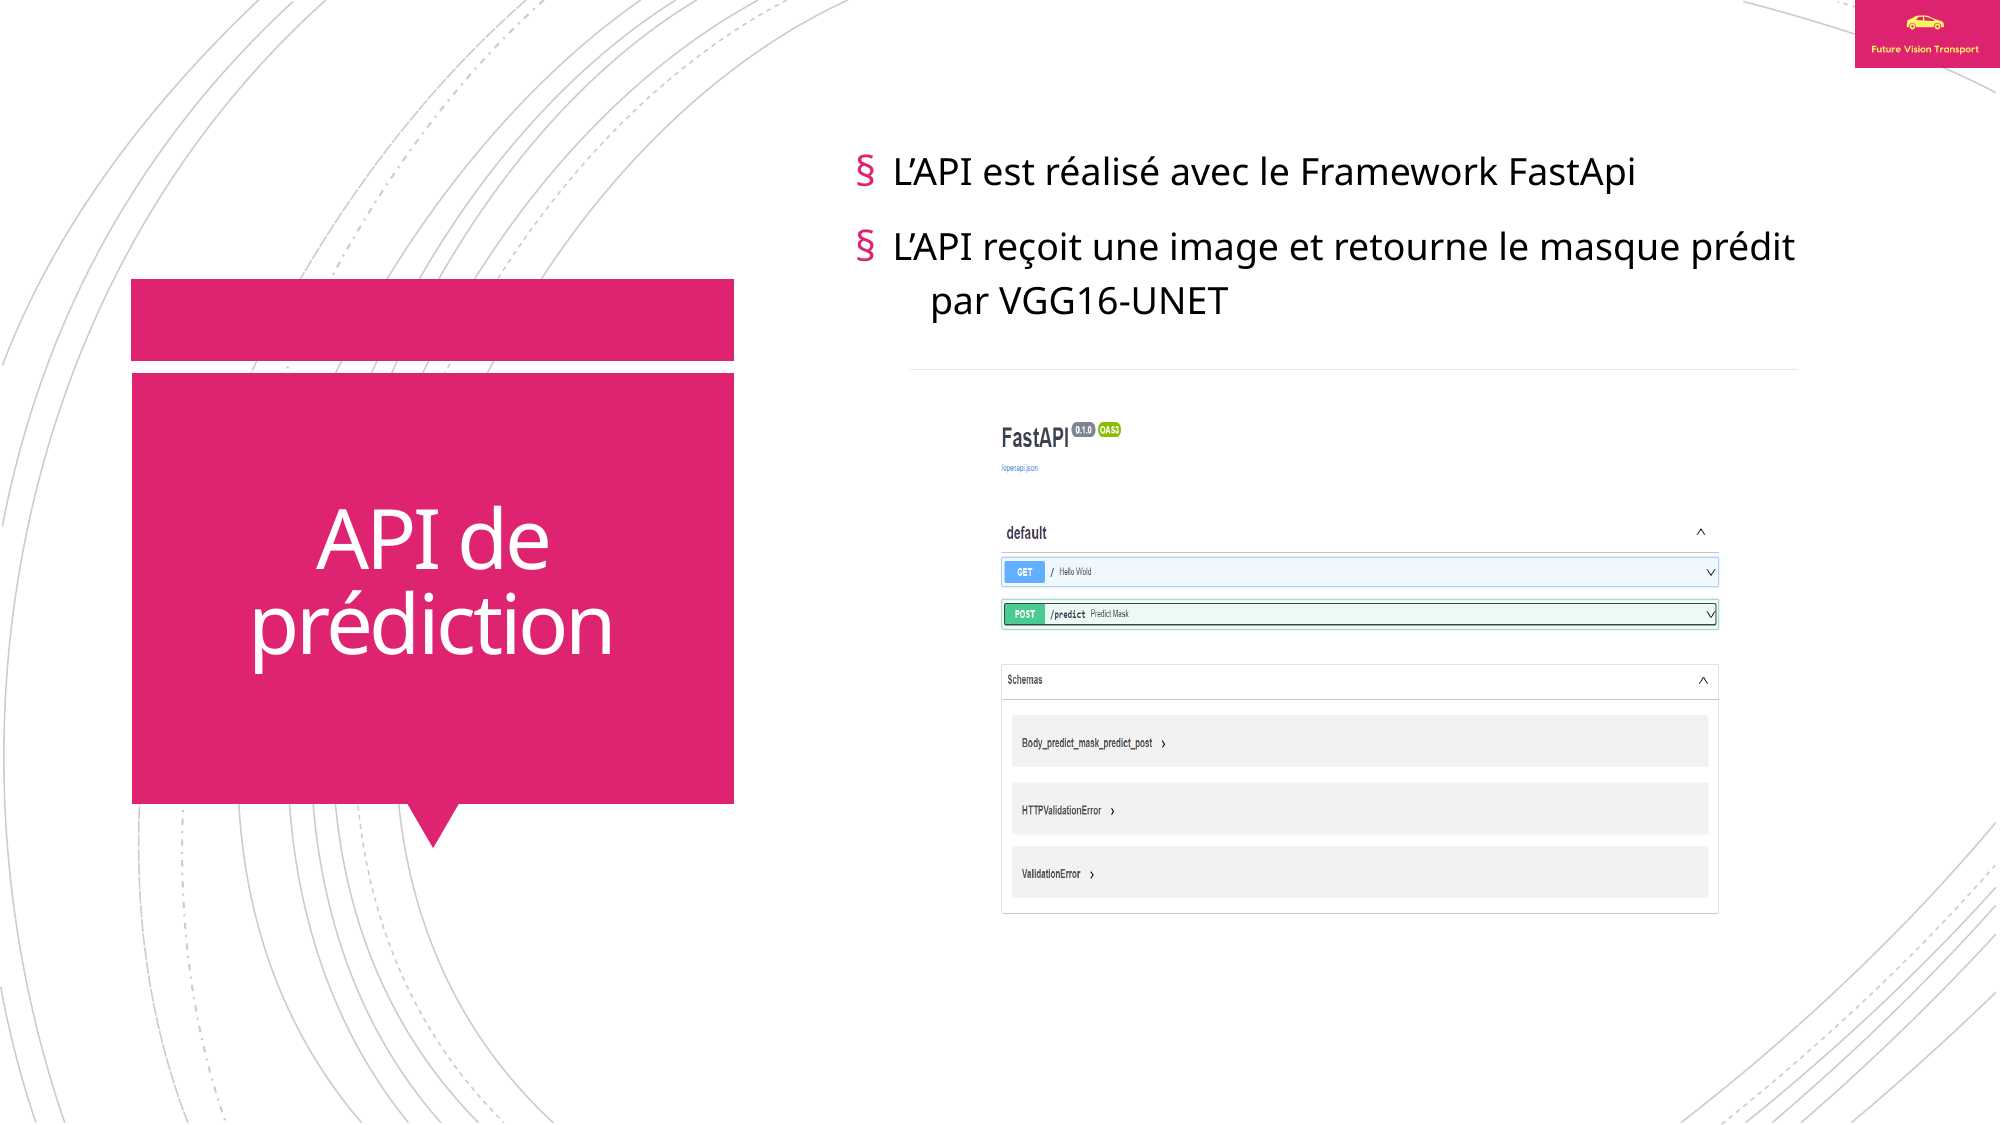

L’API est réalisé avec le Framework FastApi
L’API reçoit une image et retourne le masque prédit par VGG16-UNET
# API de prédiction